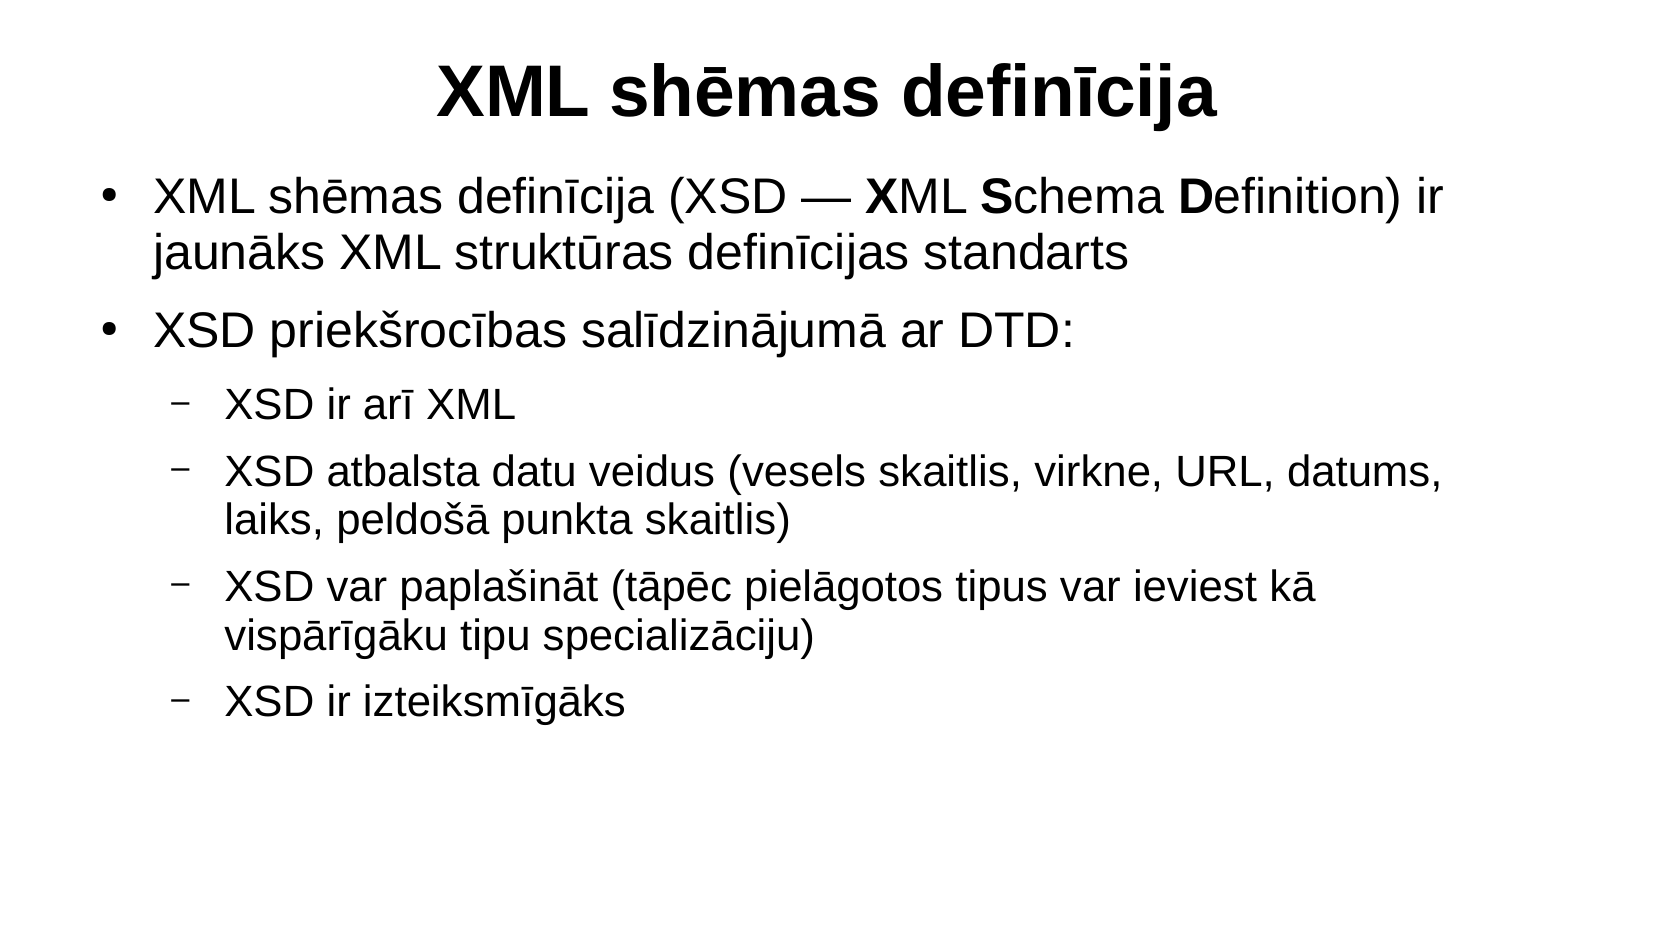

# XML shēmas definīcija
XML shēmas definīcija (XSD — XML Schema Definition) ir jaunāks XML struktūras definīcijas standarts
XSD priekšrocības salīdzinājumā ar DTD:
XSD ir arī XML
XSD atbalsta datu veidus (vesels skaitlis, virkne, URL, datums, laiks, peldošā punkta skaitlis)
XSD var paplašināt (tāpēc pielāgotos tipus var ieviest kā vispārīgāku tipu specializāciju)
XSD ir izteiksmīgāks